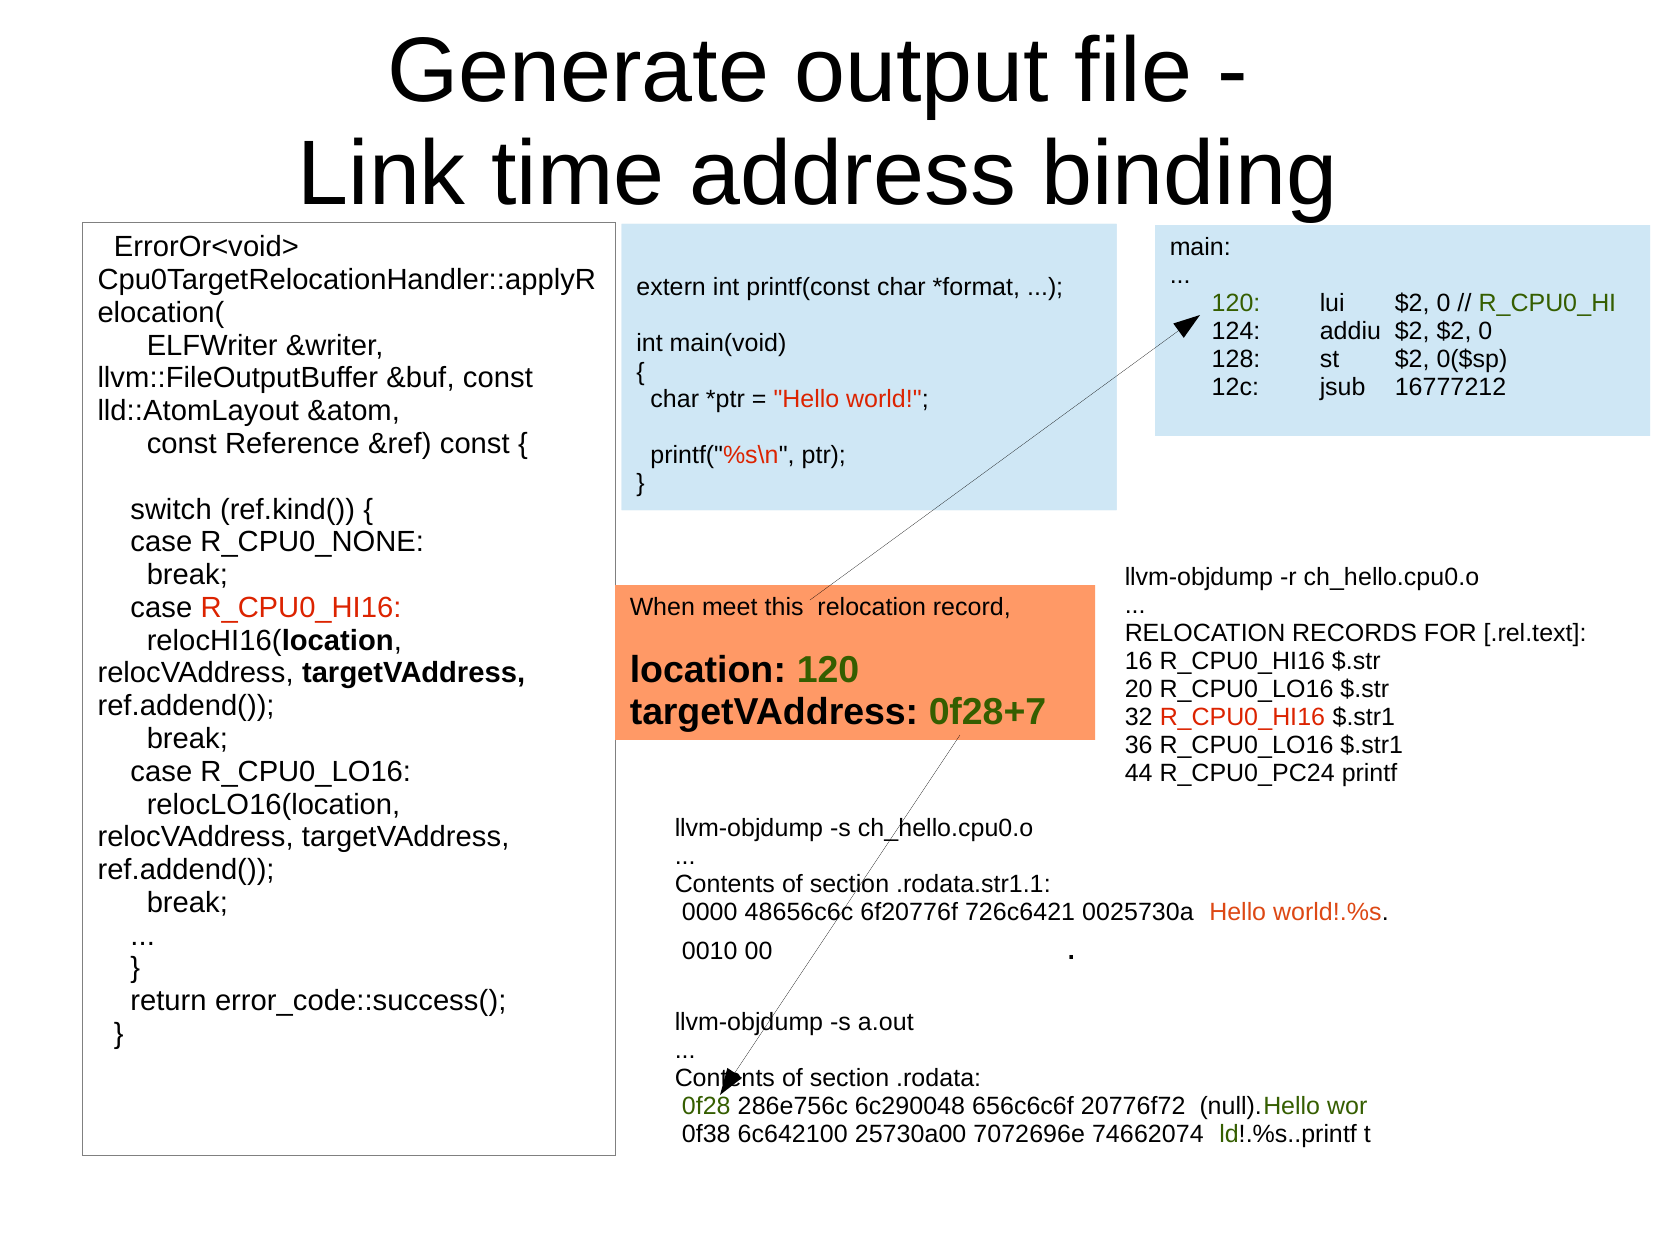

# Generate output file - Link time address binding
 ErrorOr<void> Cpu0TargetRelocationHandler::applyRelocation(
 ELFWriter &writer, llvm::FileOutputBuffer &buf, const lld::AtomLayout &atom,
 const Reference &ref) const {
 switch (ref.kind()) {
 case R_CPU0_NONE:
 break;
 case R_CPU0_HI16:
 relocHI16(location, relocVAddress, targetVAddress, ref.addend());
 break;
 case R_CPU0_LO16:
 relocLO16(location, relocVAddress, targetVAddress, ref.addend());
 break;
 ...
 }
 return error_code::success();
 }
extern int printf(const char *format, ...);
int main(void)
{
 char *ptr = "Hello world!";
 printf("%s\n", ptr);
}
extern int printf(const char *format, ...);
int main(void)
{
 char *ptr = "Hello world!";
 printf("%s\n", ptr);
}
main:
...
 120:	lui	$2, 0 // R_CPU0_HI
 124:	addiu	$2, $2, 0
 128:	st	$2, 0($sp)
 12c:	jsub	16777212
llvm-objdump -r ch_hello.cpu0.o
...
RELOCATION RECORDS FOR [.rel.text]:
16 R_CPU0_HI16 $.str
20 R_CPU0_LO16 $.str
32 R_CPU0_HI16 $.str1
36 R_CPU0_LO16 $.str1
44 R_CPU0_PC24 printf
When meet this relocation record,
location: 120
targetVAddress: 0f28+7
llvm-objdump -s ch_hello.cpu0.o
...
Contents of section .rodata.str1.1:
 0000 48656c6c 6f20776f 726c6421 0025730a Hello world!.%s.
 0010 00 .
llvm-objdump -s a.out
...
Contents of section .rodata:
 0f28 286e756c 6c290048 656c6c6f 20776f72 (null).Hello wor
 0f38 6c642100 25730a00 7072696e 74662074 ld!.%s..printf t